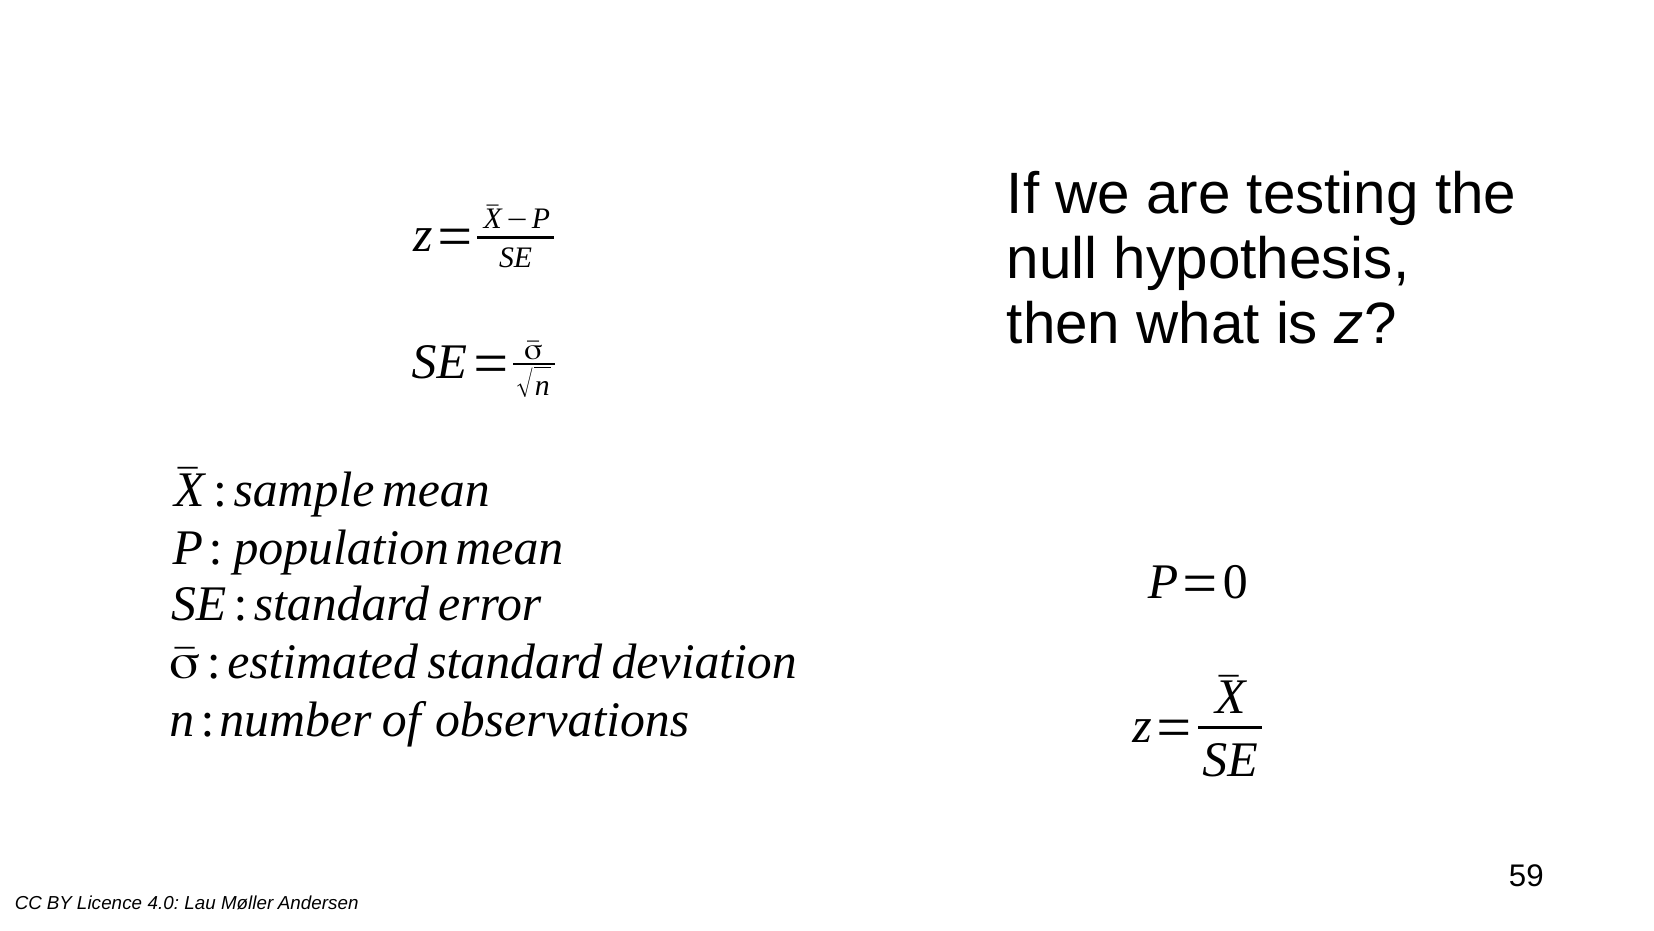

If we are testing the null hypothesis, then what is z?
CC BY Licence 4.0: Lau Møller Andersen